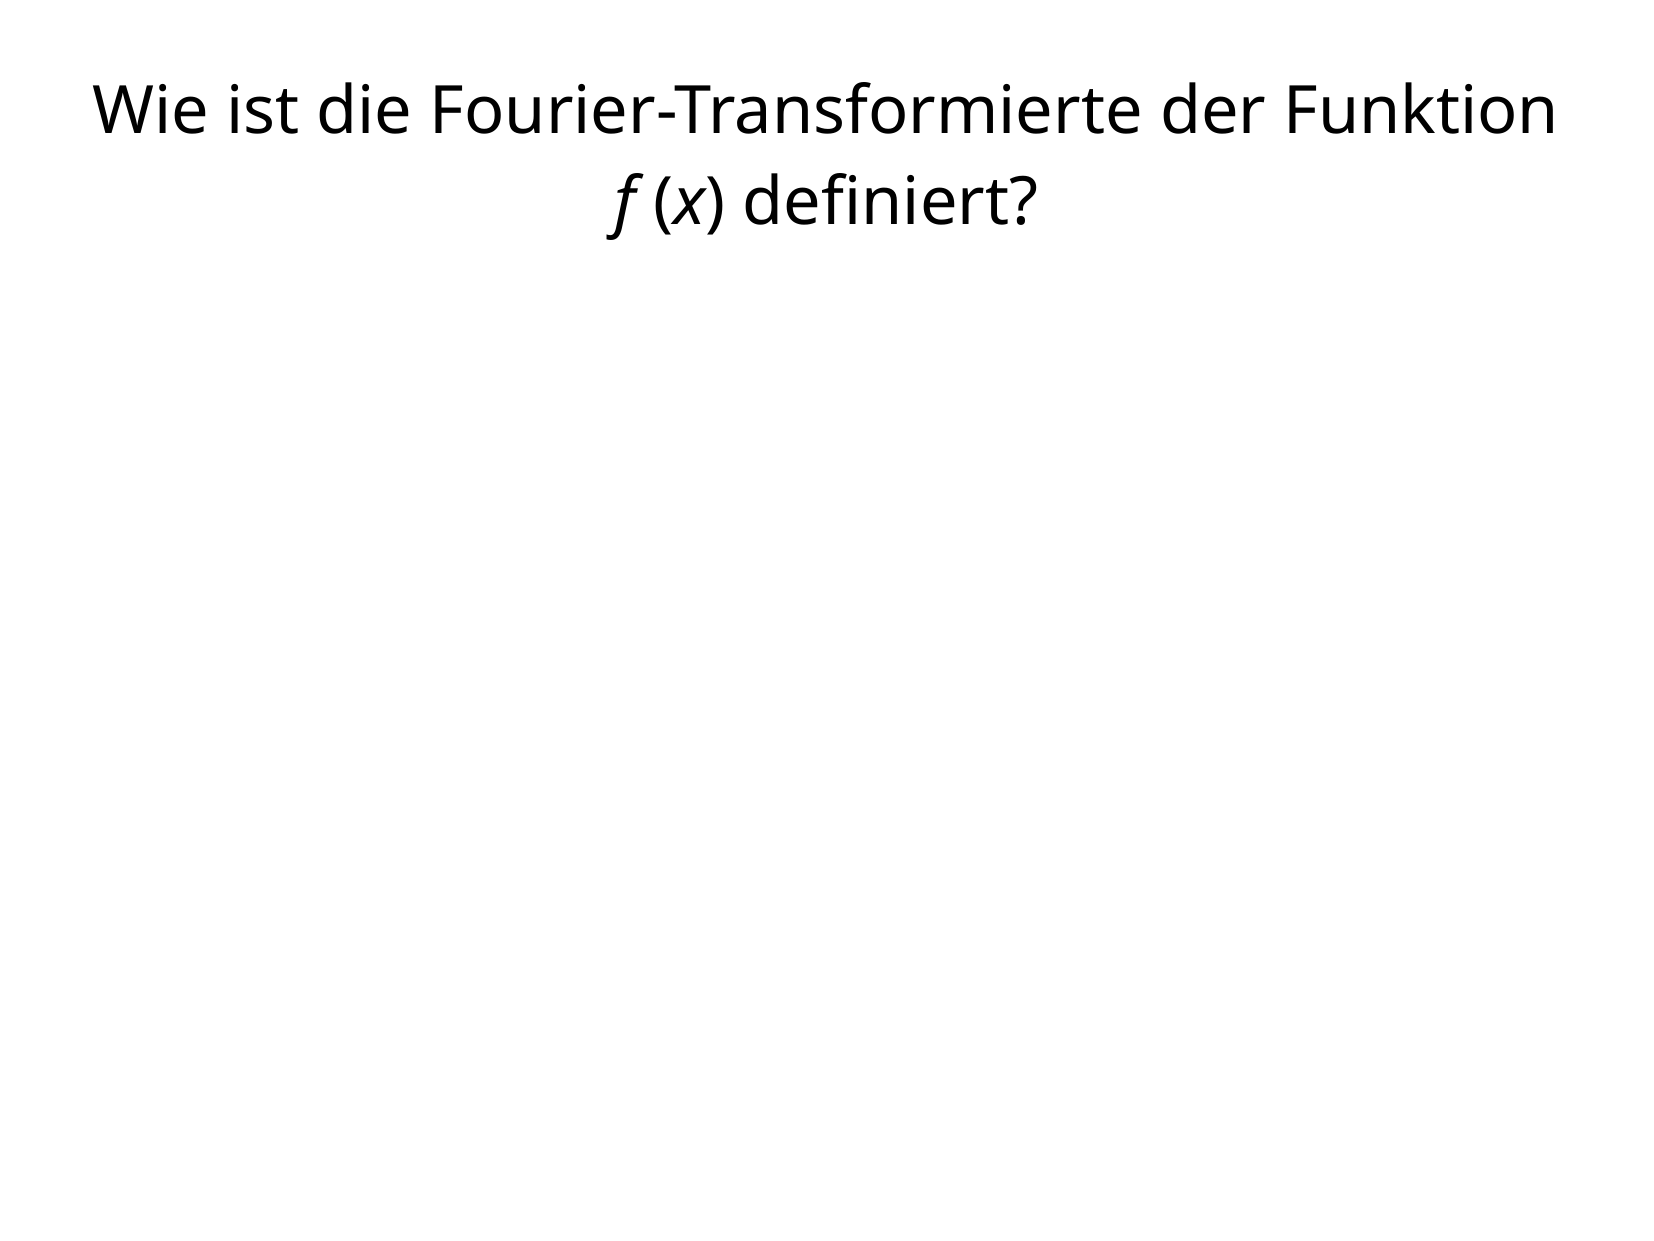

# Wie ist die Fourier-Transformierte der Funktion f (x) definiert?